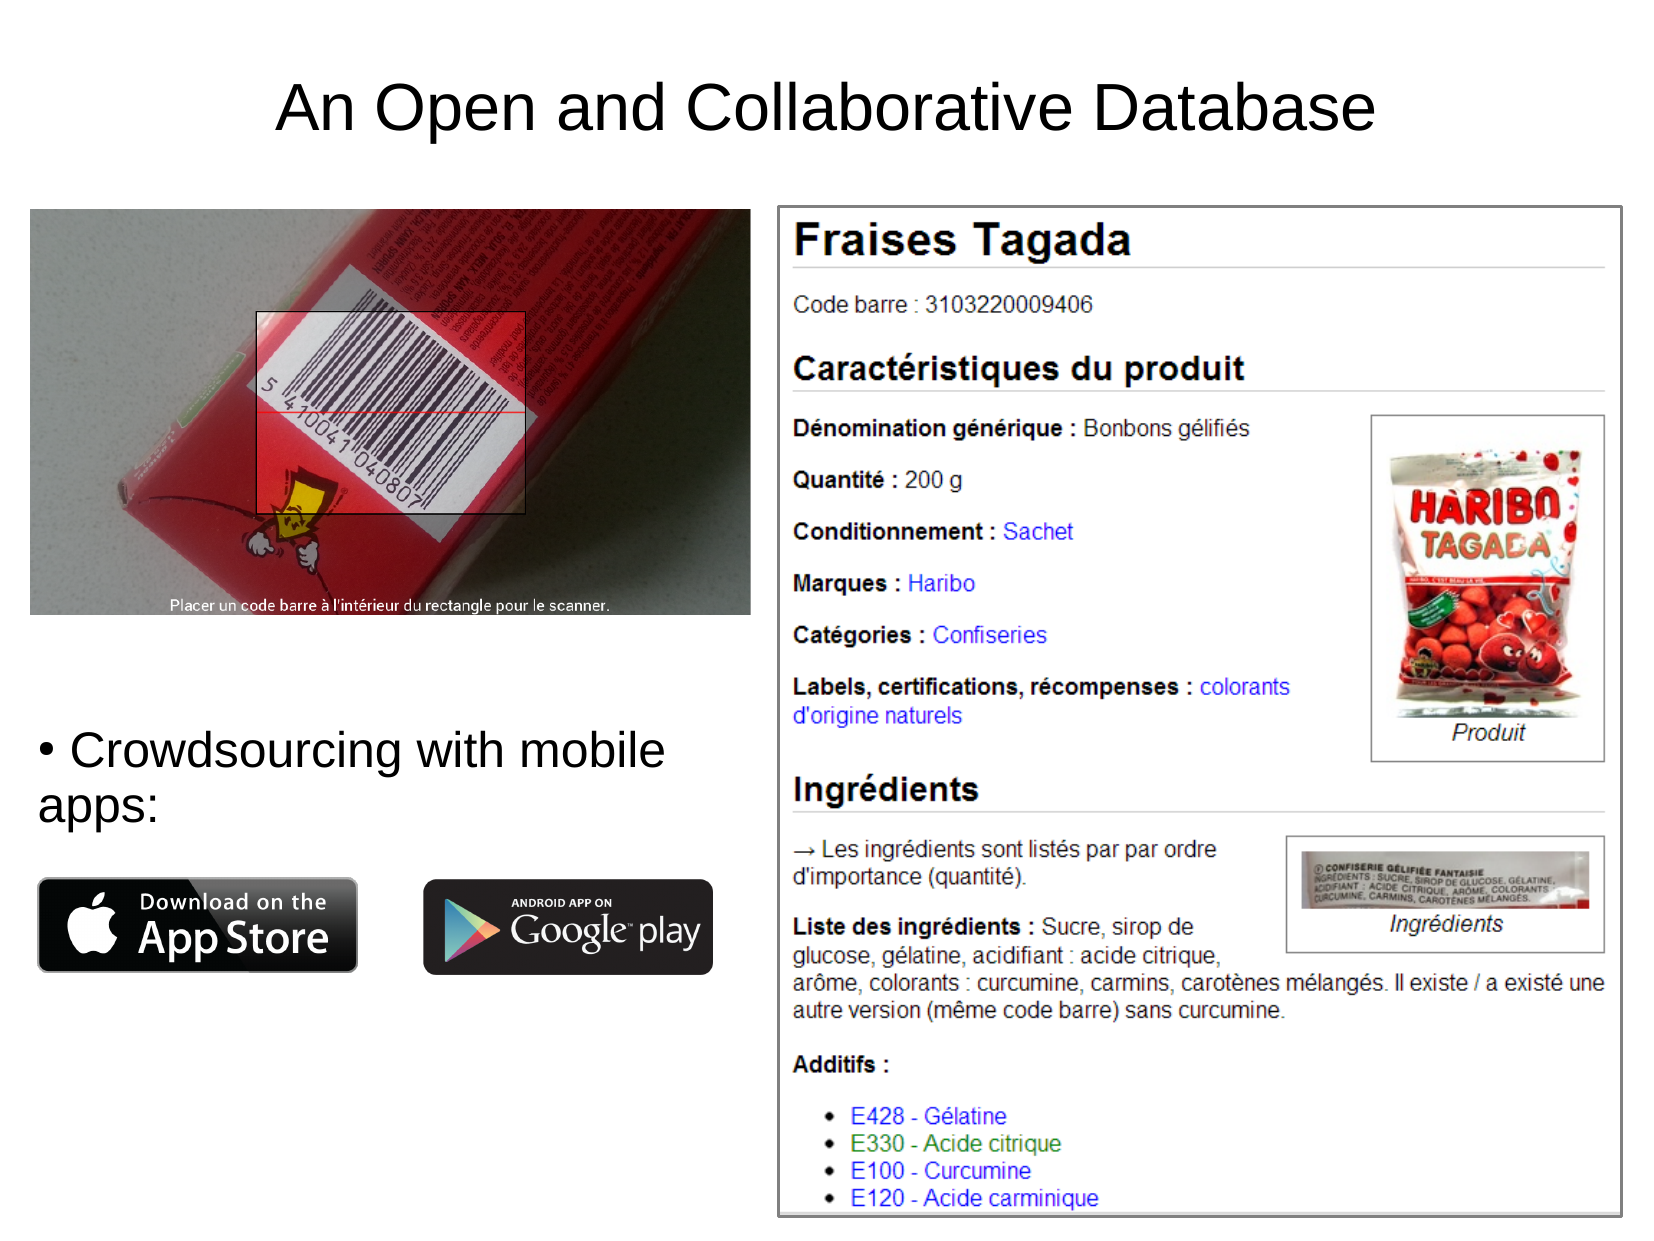

# An Open and Collaborative Database
 Crowdsourcing with mobile apps: